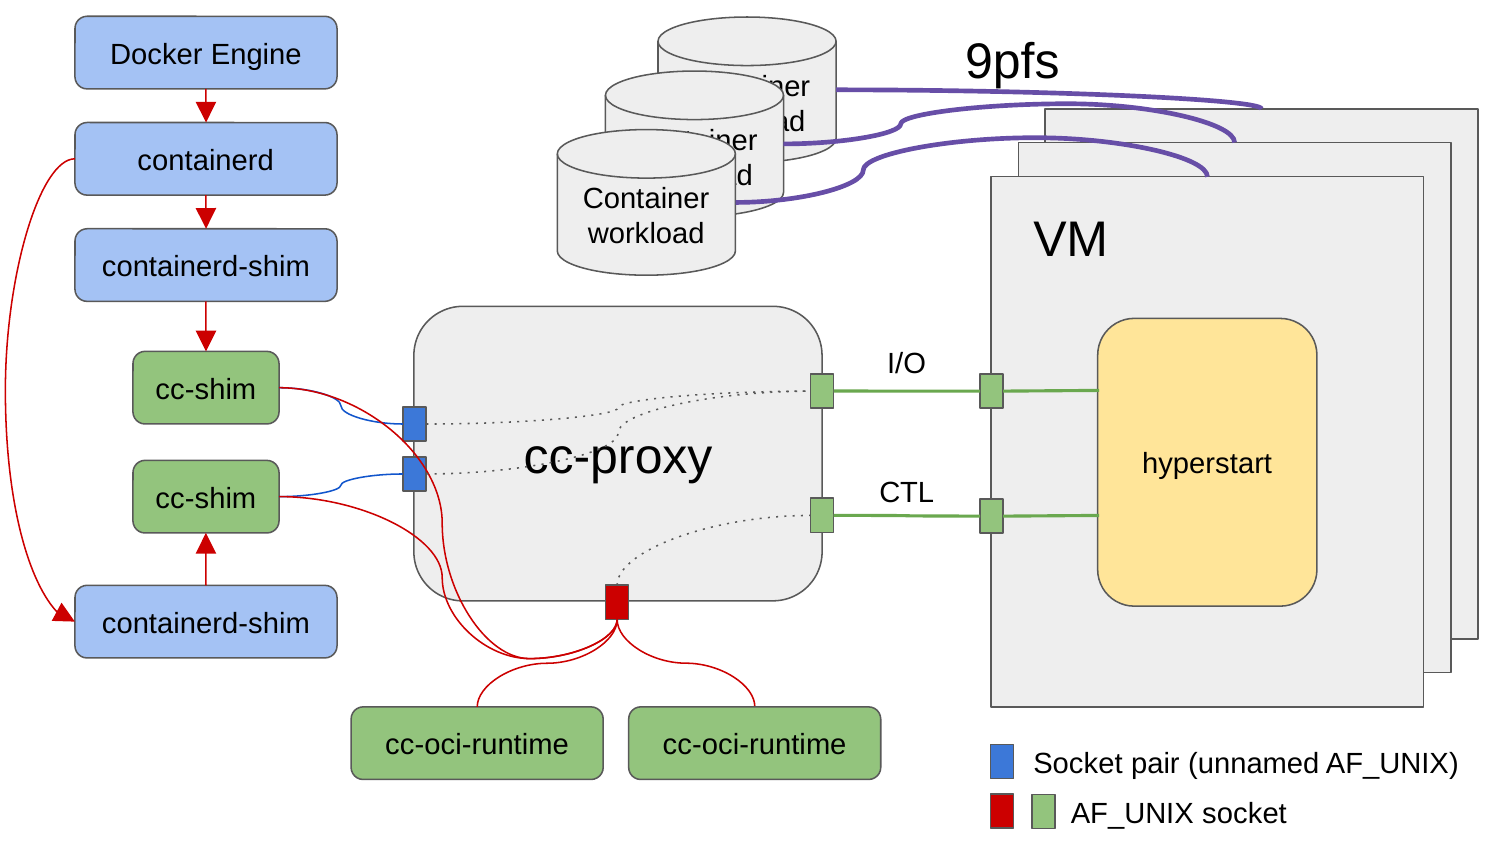

9pfs
Docker Engine
Container
workload
Container
workload
containerd
Container
workload
VM
containerd-shim
cc-proxy
hyperstart
I/O
cc-shim
CTL
cc-shim
containerd-shim
cc-oci-runtime
cc-oci-runtime
Socket pair (unnamed AF_UNIX)
AF_UNIX socket